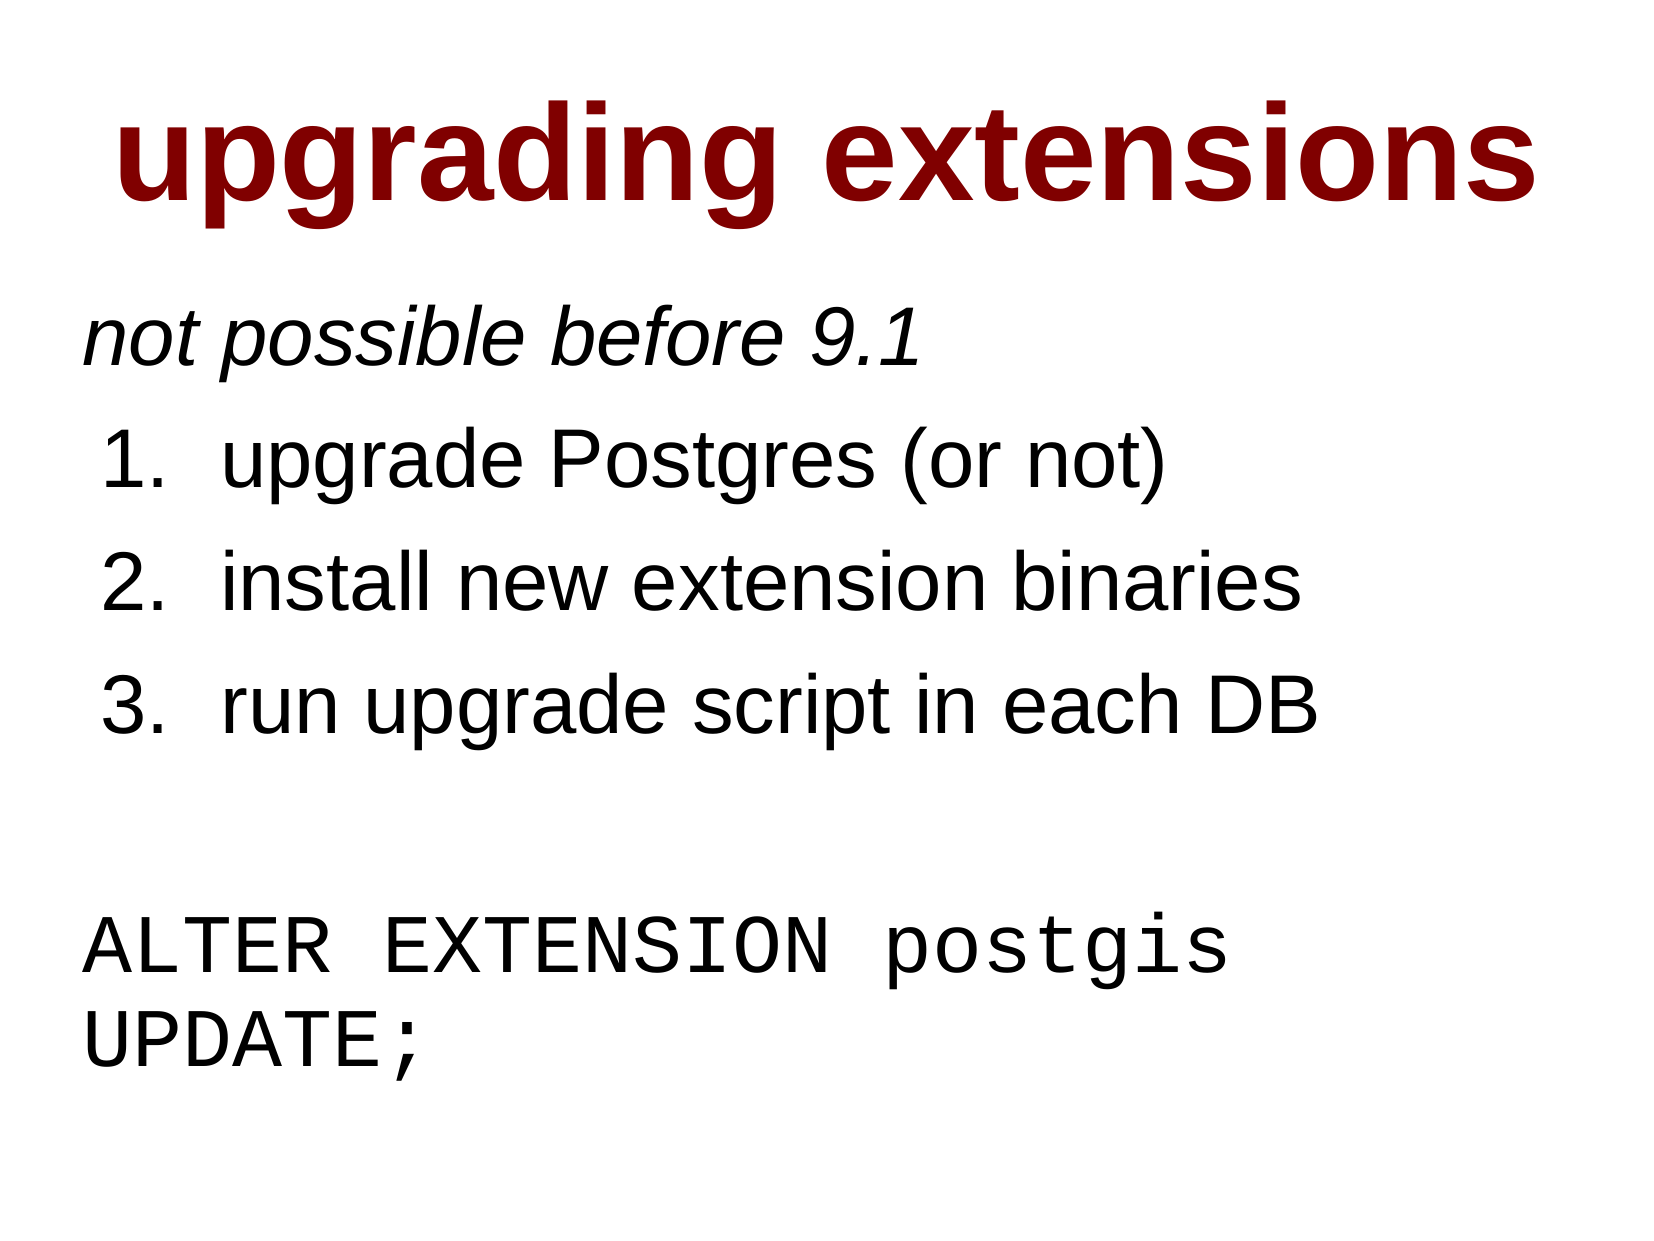

# upgrading extensions
not possible before 9.1
upgrade Postgres (or not)
install new extension binaries
run upgrade script in each DB
ALTER EXTENSION postgis UPDATE;